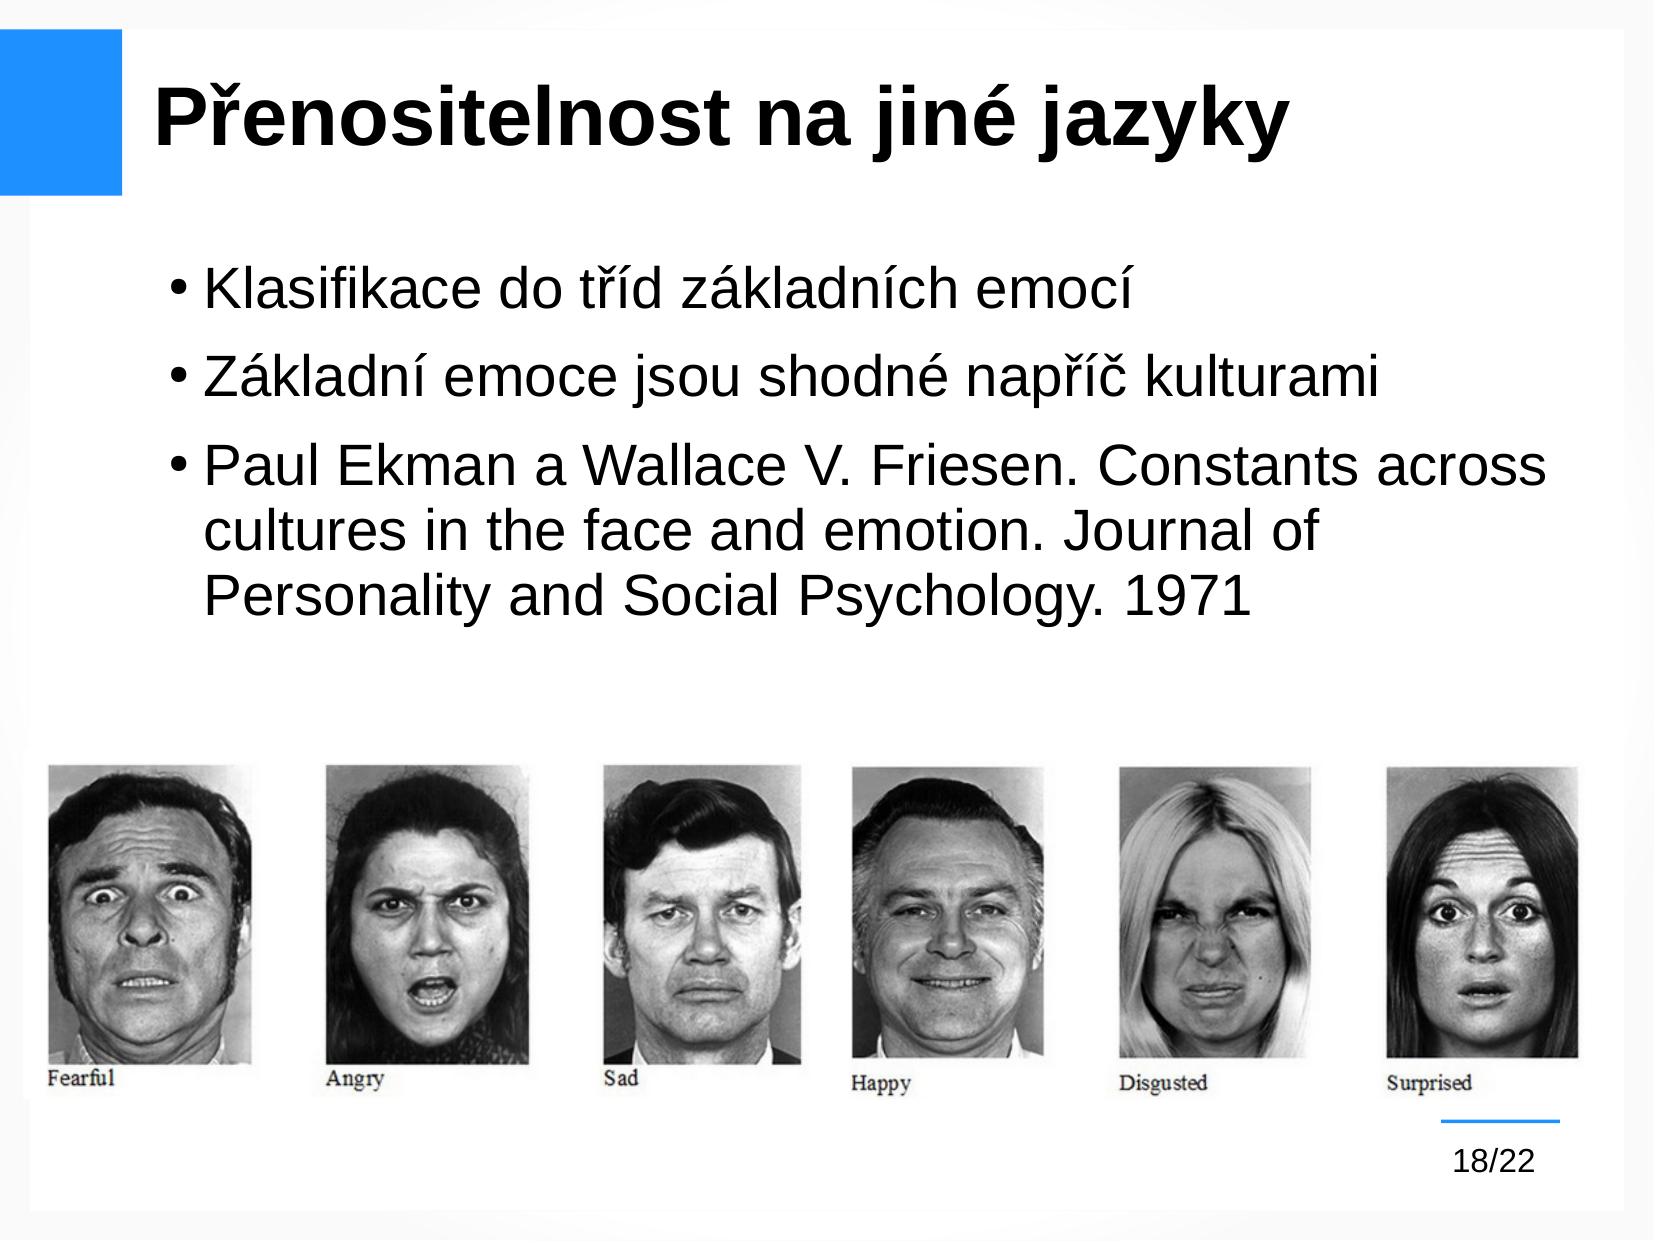

# Přenositelnost na jiné jazyky
Klasifikace do tříd základních emocí
Základní emoce jsou shodné napříč kulturami
Paul Ekman a Wallace V. Friesen. Constants across cultures in the face and emotion. Journal of Personality and Social Psychology. 1971
18